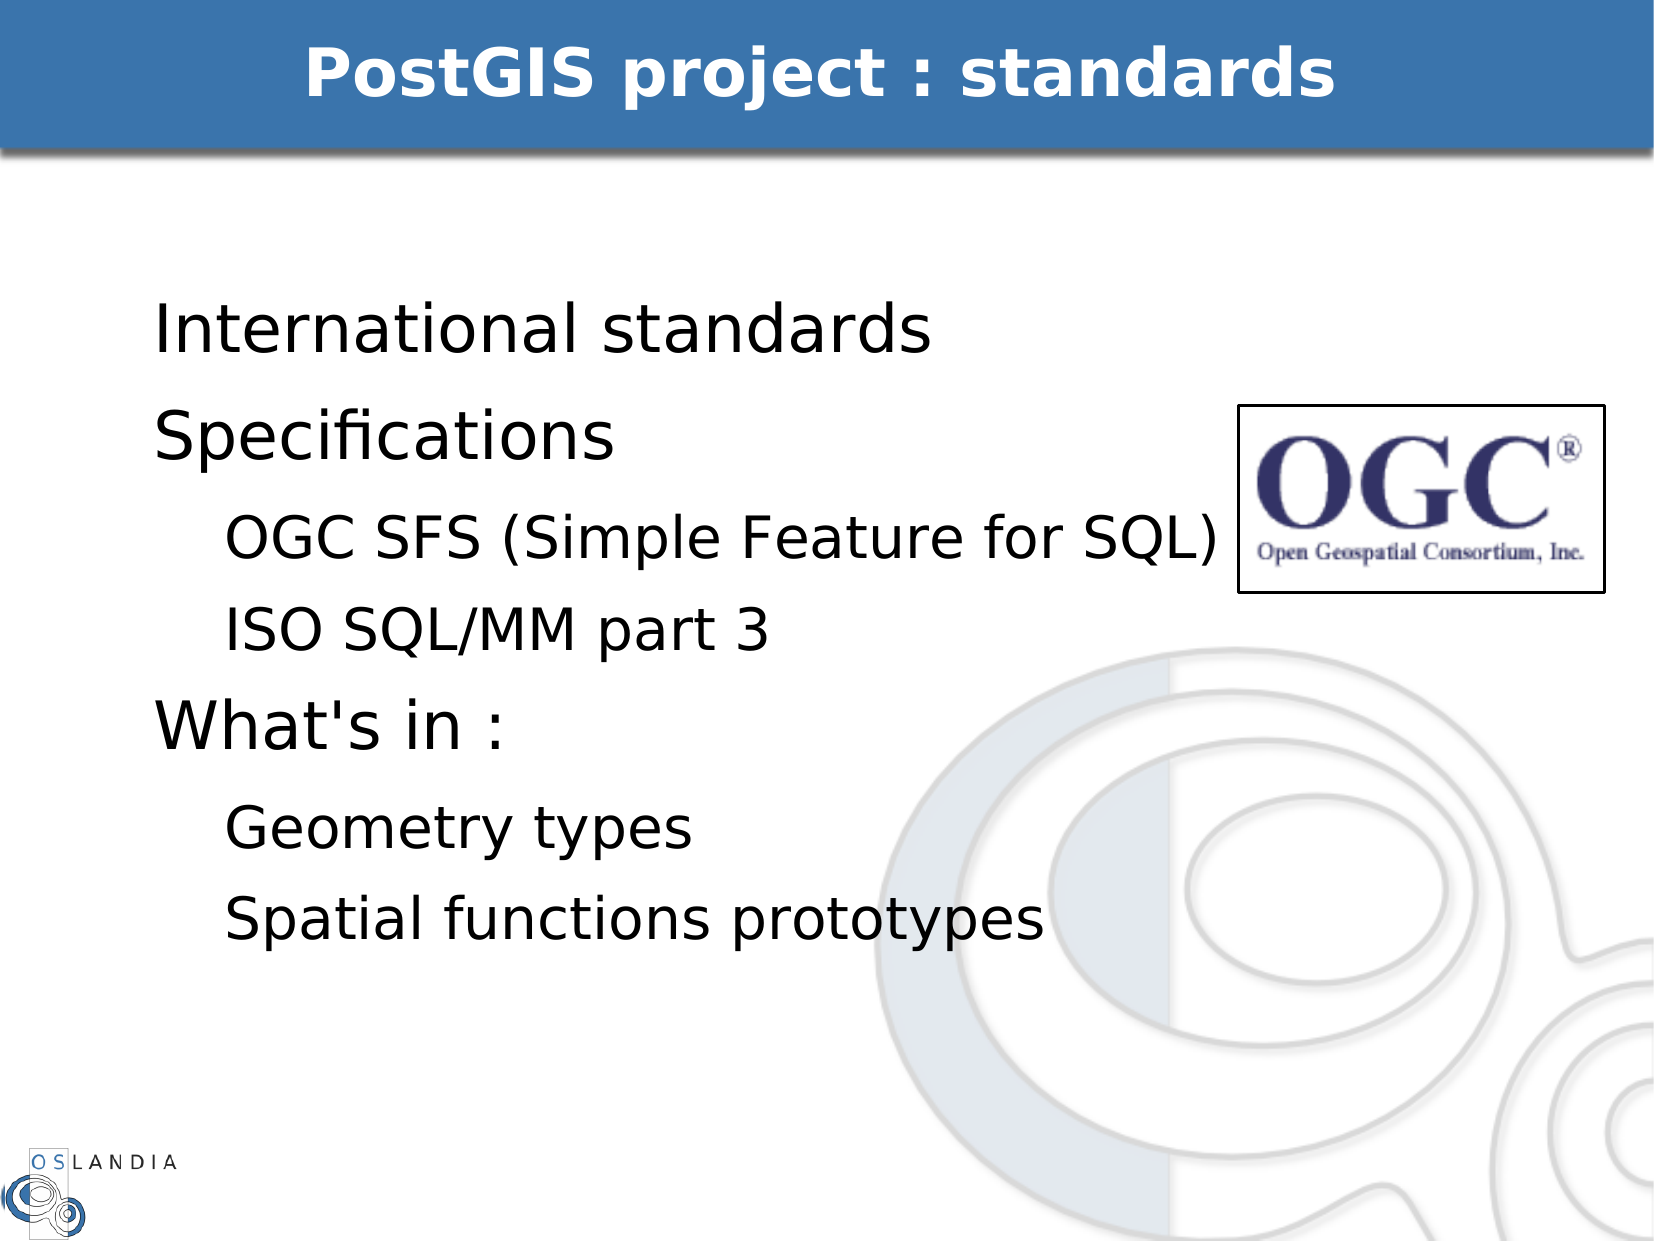

# PostGIS project : standards
International standards
Specifications
OGC SFS (Simple Feature for SQL)
ISO SQL/MM part 3
What's in :
Geometry types
Spatial functions prototypes